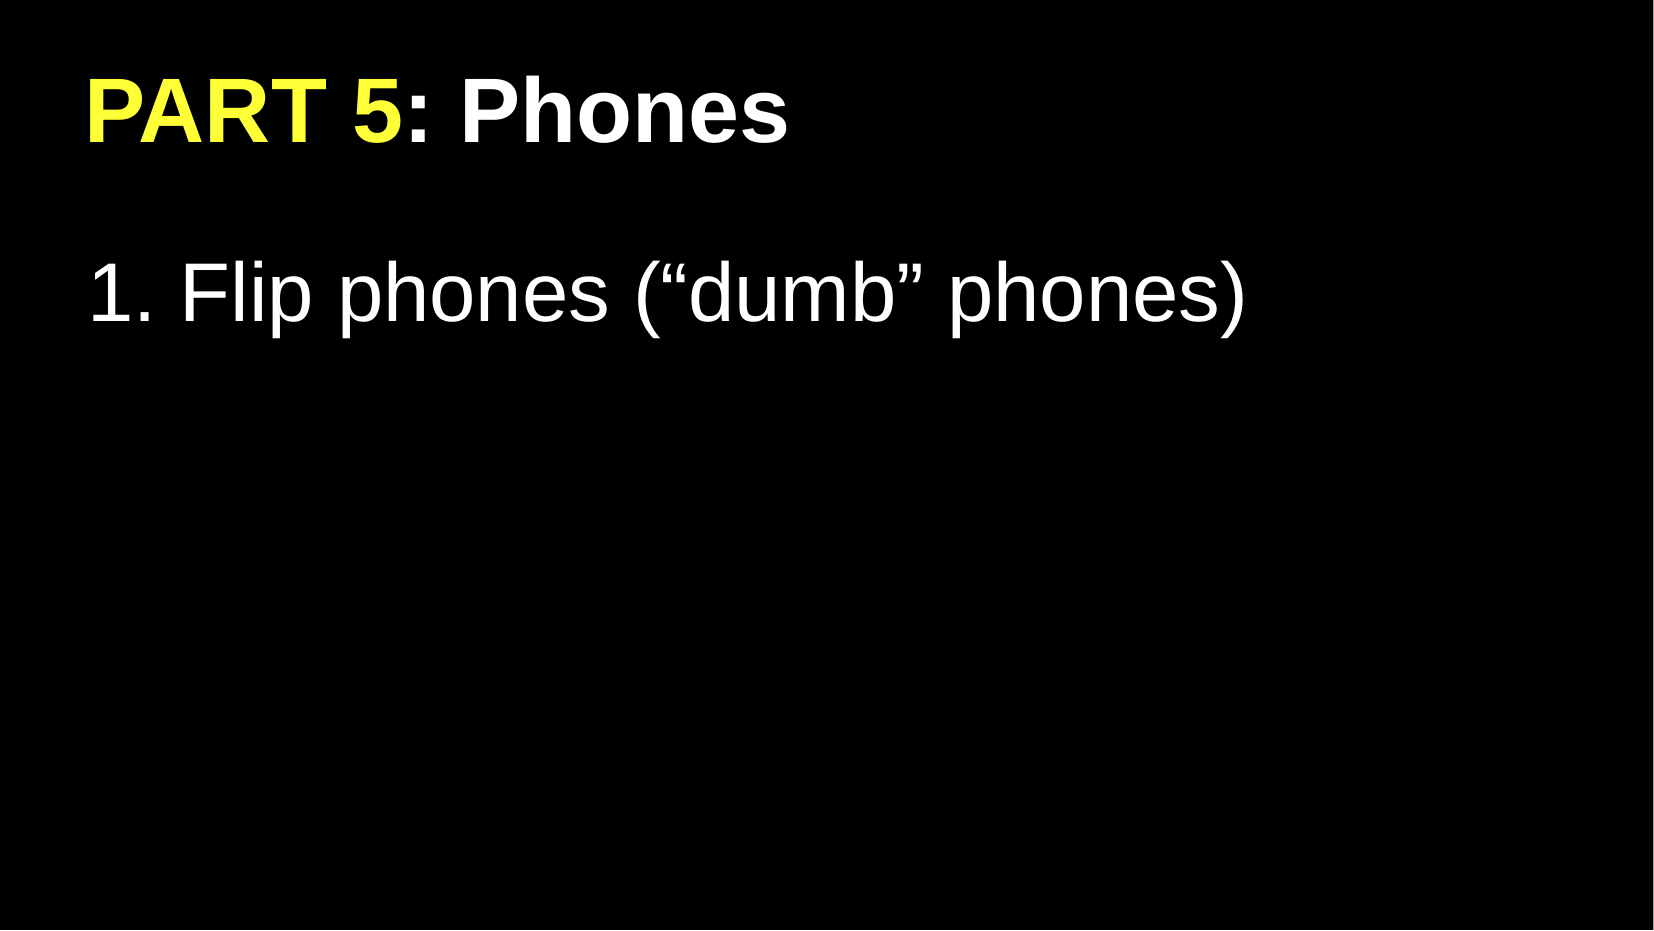

# PART 5: Phones
1. Flip phones (“dumb” phones)